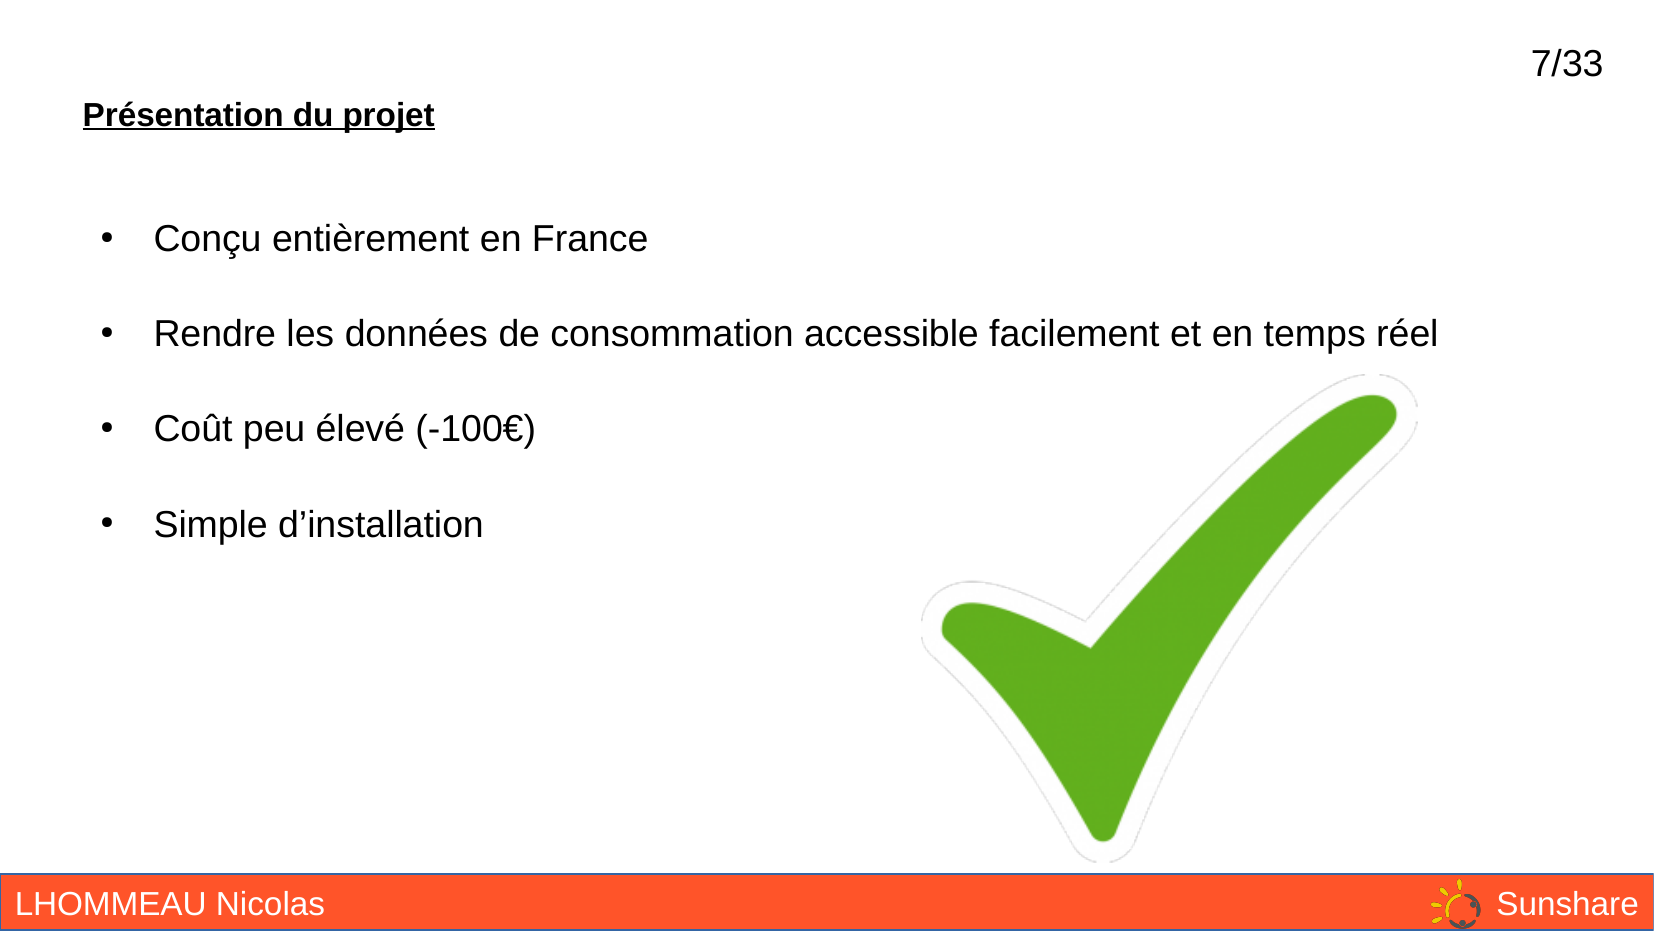

# Présentation du projet
Conçu entièrement en France
Rendre les données de consommation accessible facilement et en temps réel
Coût peu élevé (-100€)
Simple d’installation